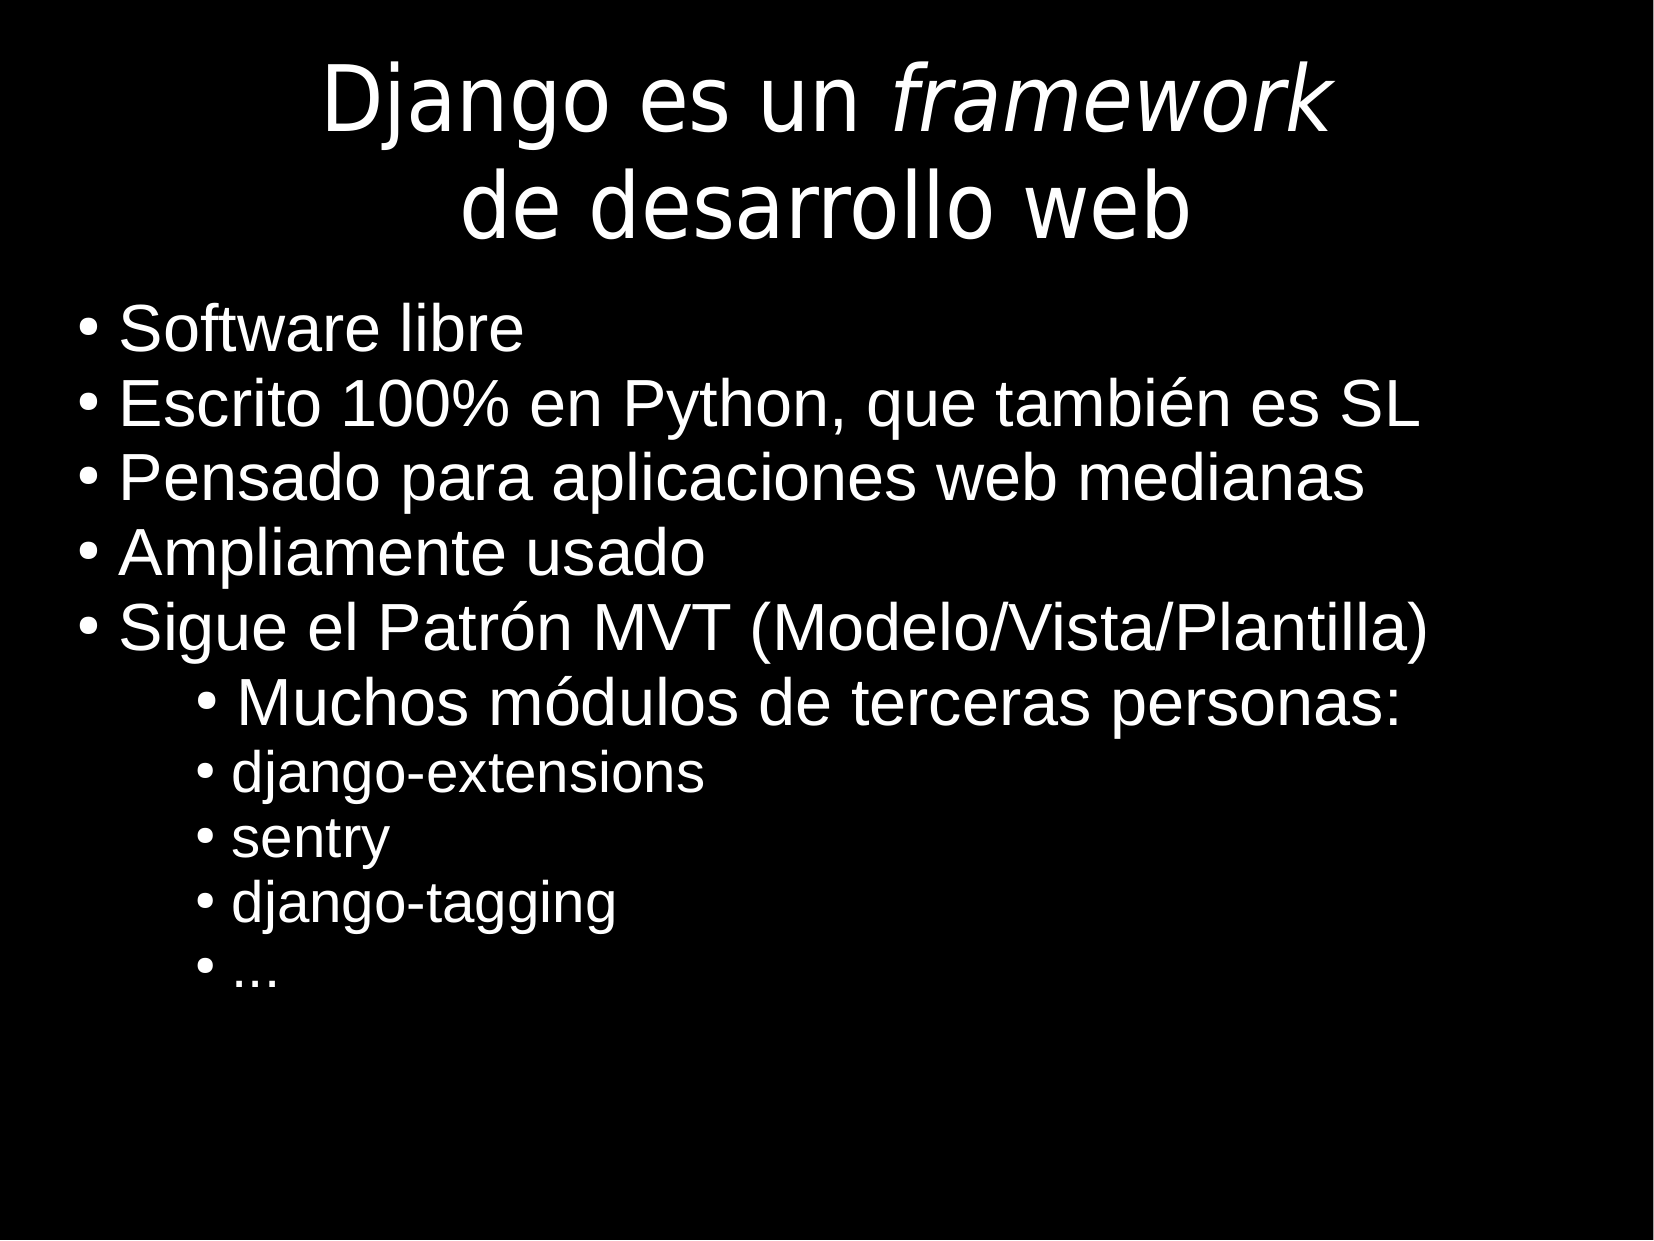

# Django es un framework de desarrollo web
 Software libre
 Escrito 100% en Python, que también es SL
 Pensado para aplicaciones web medianas
 Ampliamente usado
 Sigue el Patrón MVT (Modelo/Vista/Plantilla)
 Muchos módulos de terceras personas:
 django-extensions
 sentry
 django-tagging
 ...